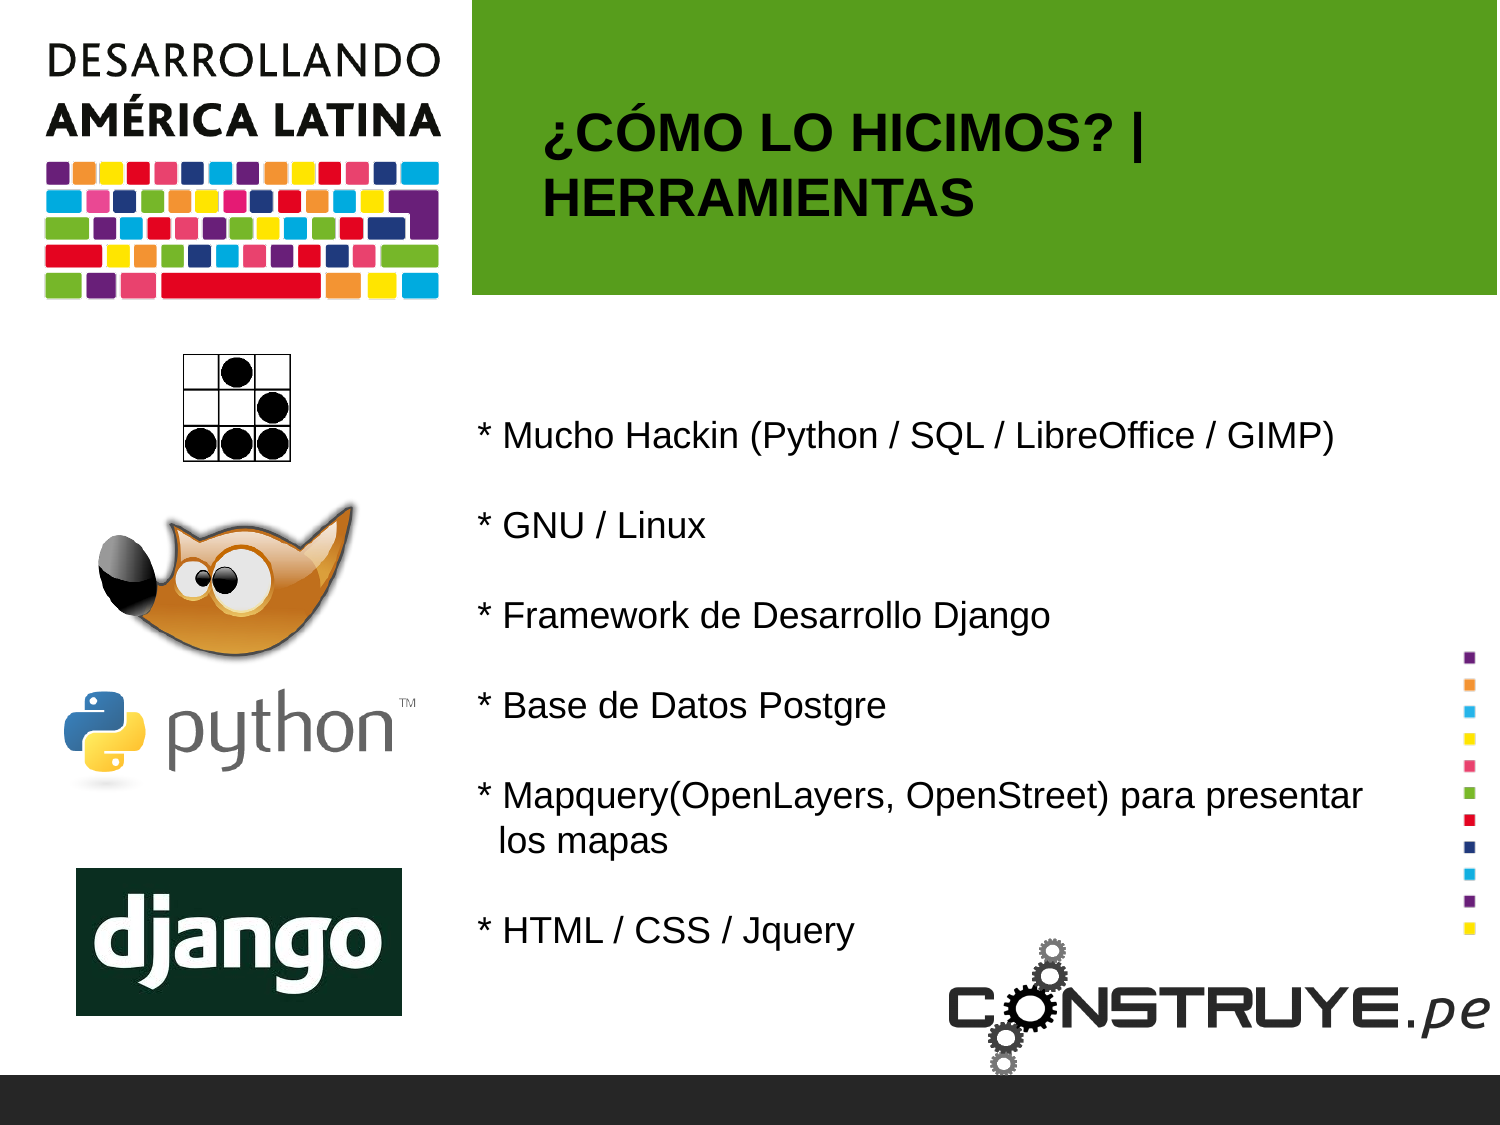

¿CÓMO LO HICIMOS? | HERRAMIENTAS
* Mucho Hackin (Python / SQL / LibreOffice / GIMP)
* GNU / Linux
* Framework de Desarrollo Django
* Base de Datos Postgre
* Mapquery(OpenLayers, OpenStreet) para presentar
 los mapas
* HTML / CSS / Jquery